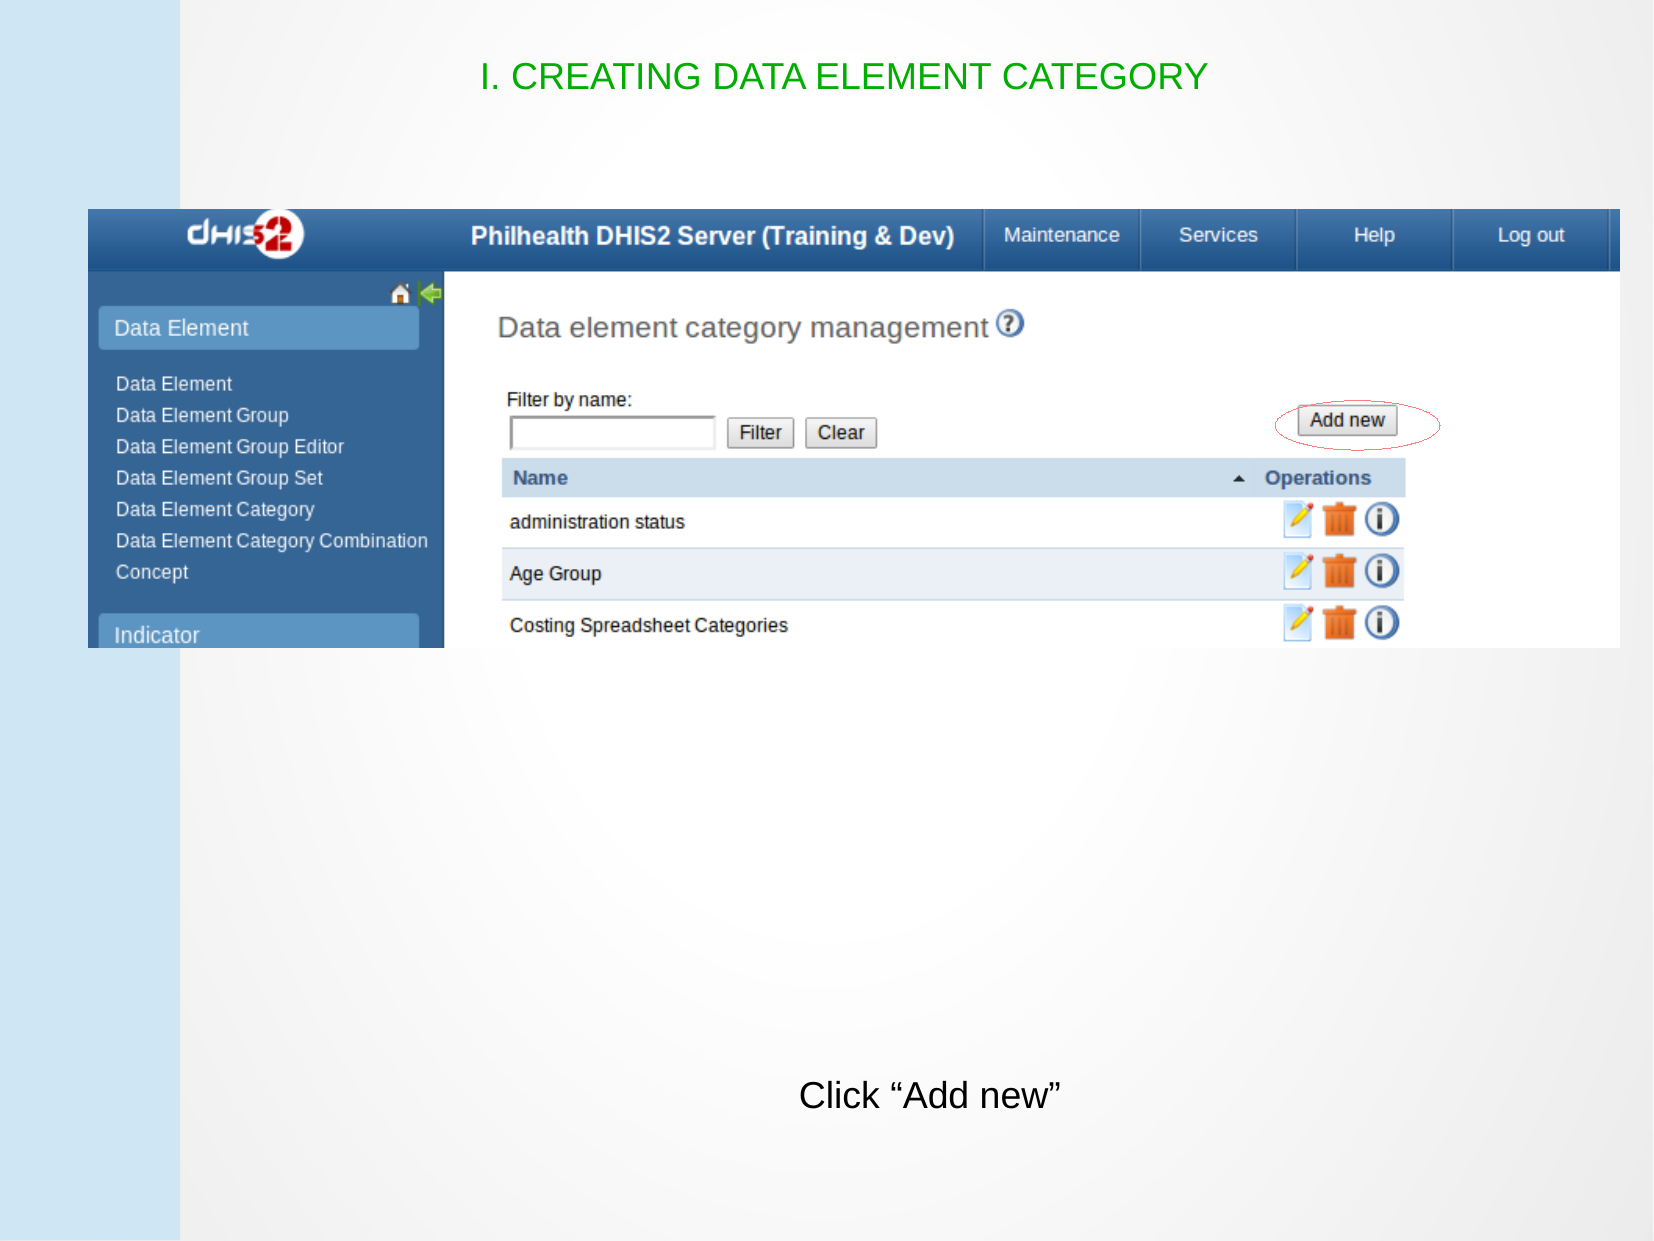

I. CREATING DATA ELEMENT CATEGORY
Click “Add new”